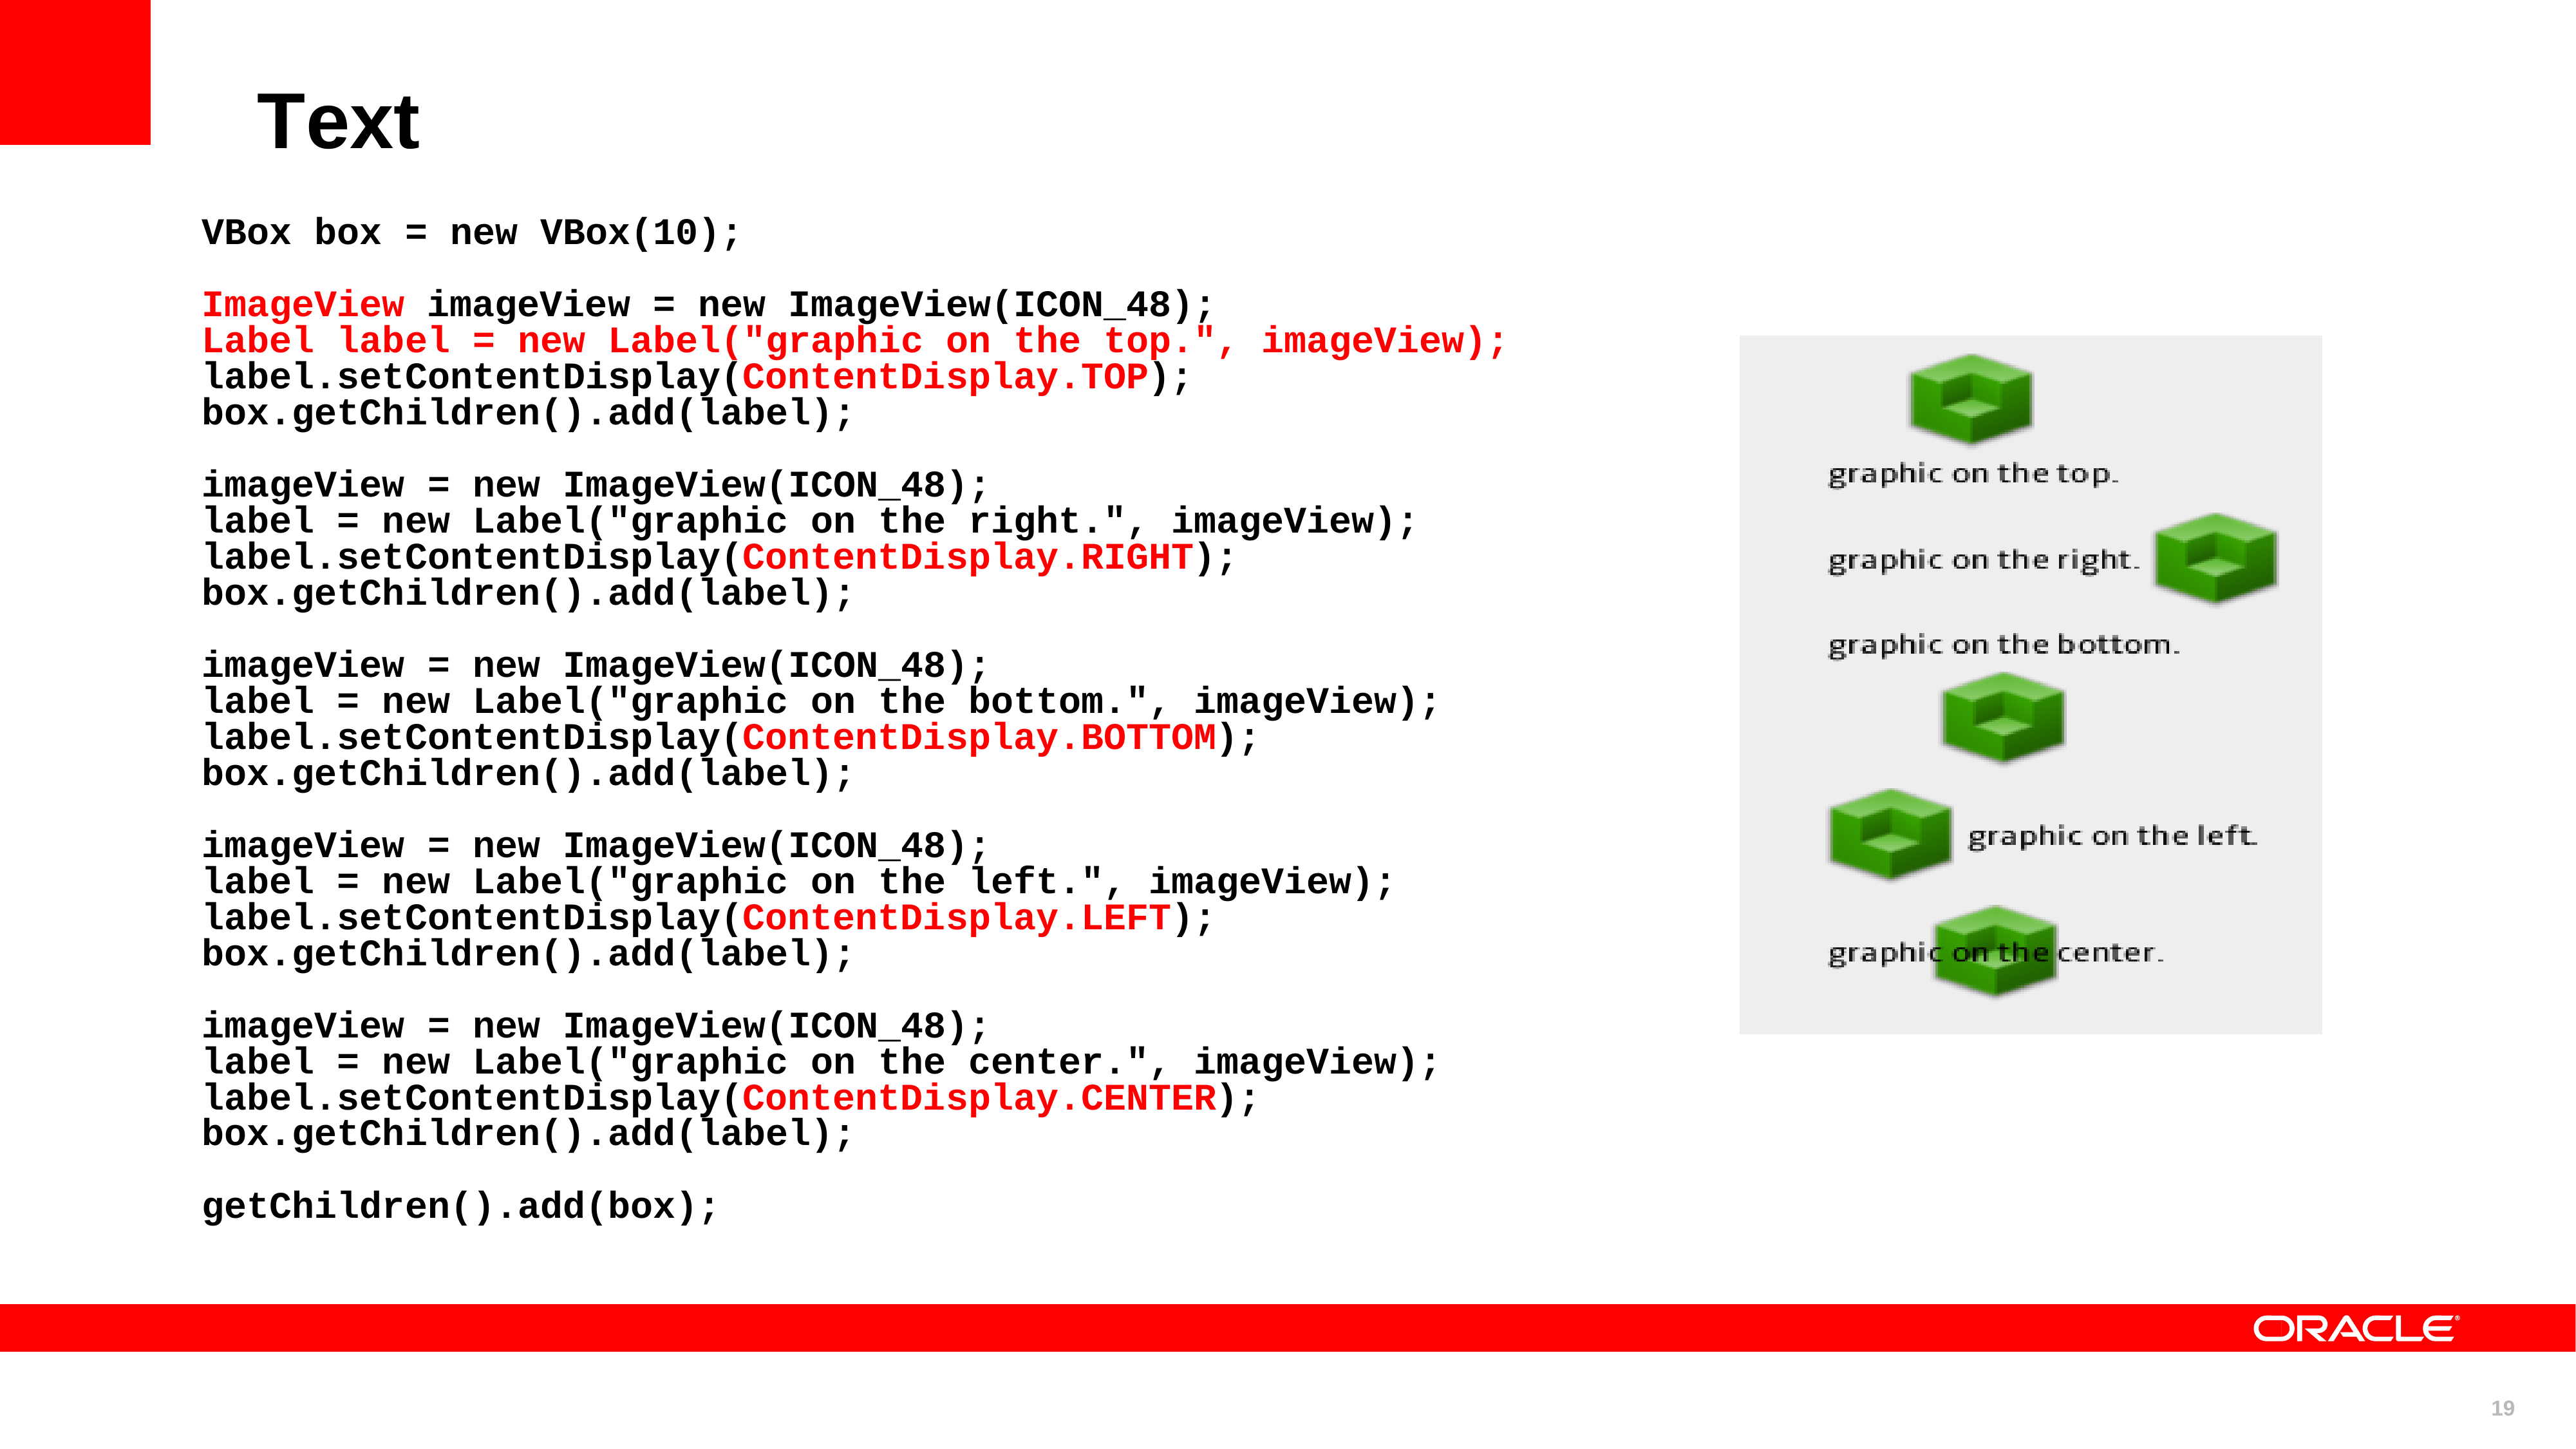

# Text
VBox box = new VBox(10);
ImageView imageView = new ImageView(ICON_48);
Label label = new Label("graphic on the top.", imageView);
label.setContentDisplay(ContentDisplay.TOP);
box.getChildren().add(label);
imageView = new ImageView(ICON_48);
label = new Label("graphic on the right.", imageView);
label.setContentDisplay(ContentDisplay.RIGHT);
box.getChildren().add(label);
imageView = new ImageView(ICON_48);
label = new Label("graphic on the bottom.", imageView);
label.setContentDisplay(ContentDisplay.BOTTOM);
box.getChildren().add(label);
imageView = new ImageView(ICON_48);
label = new Label("graphic on the left.", imageView);
label.setContentDisplay(ContentDisplay.LEFT);
box.getChildren().add(label);
imageView = new ImageView(ICON_48);
label = new Label("graphic on the center.", imageView);
label.setContentDisplay(ContentDisplay.CENTER);
box.getChildren().add(label);
getChildren().add(box);